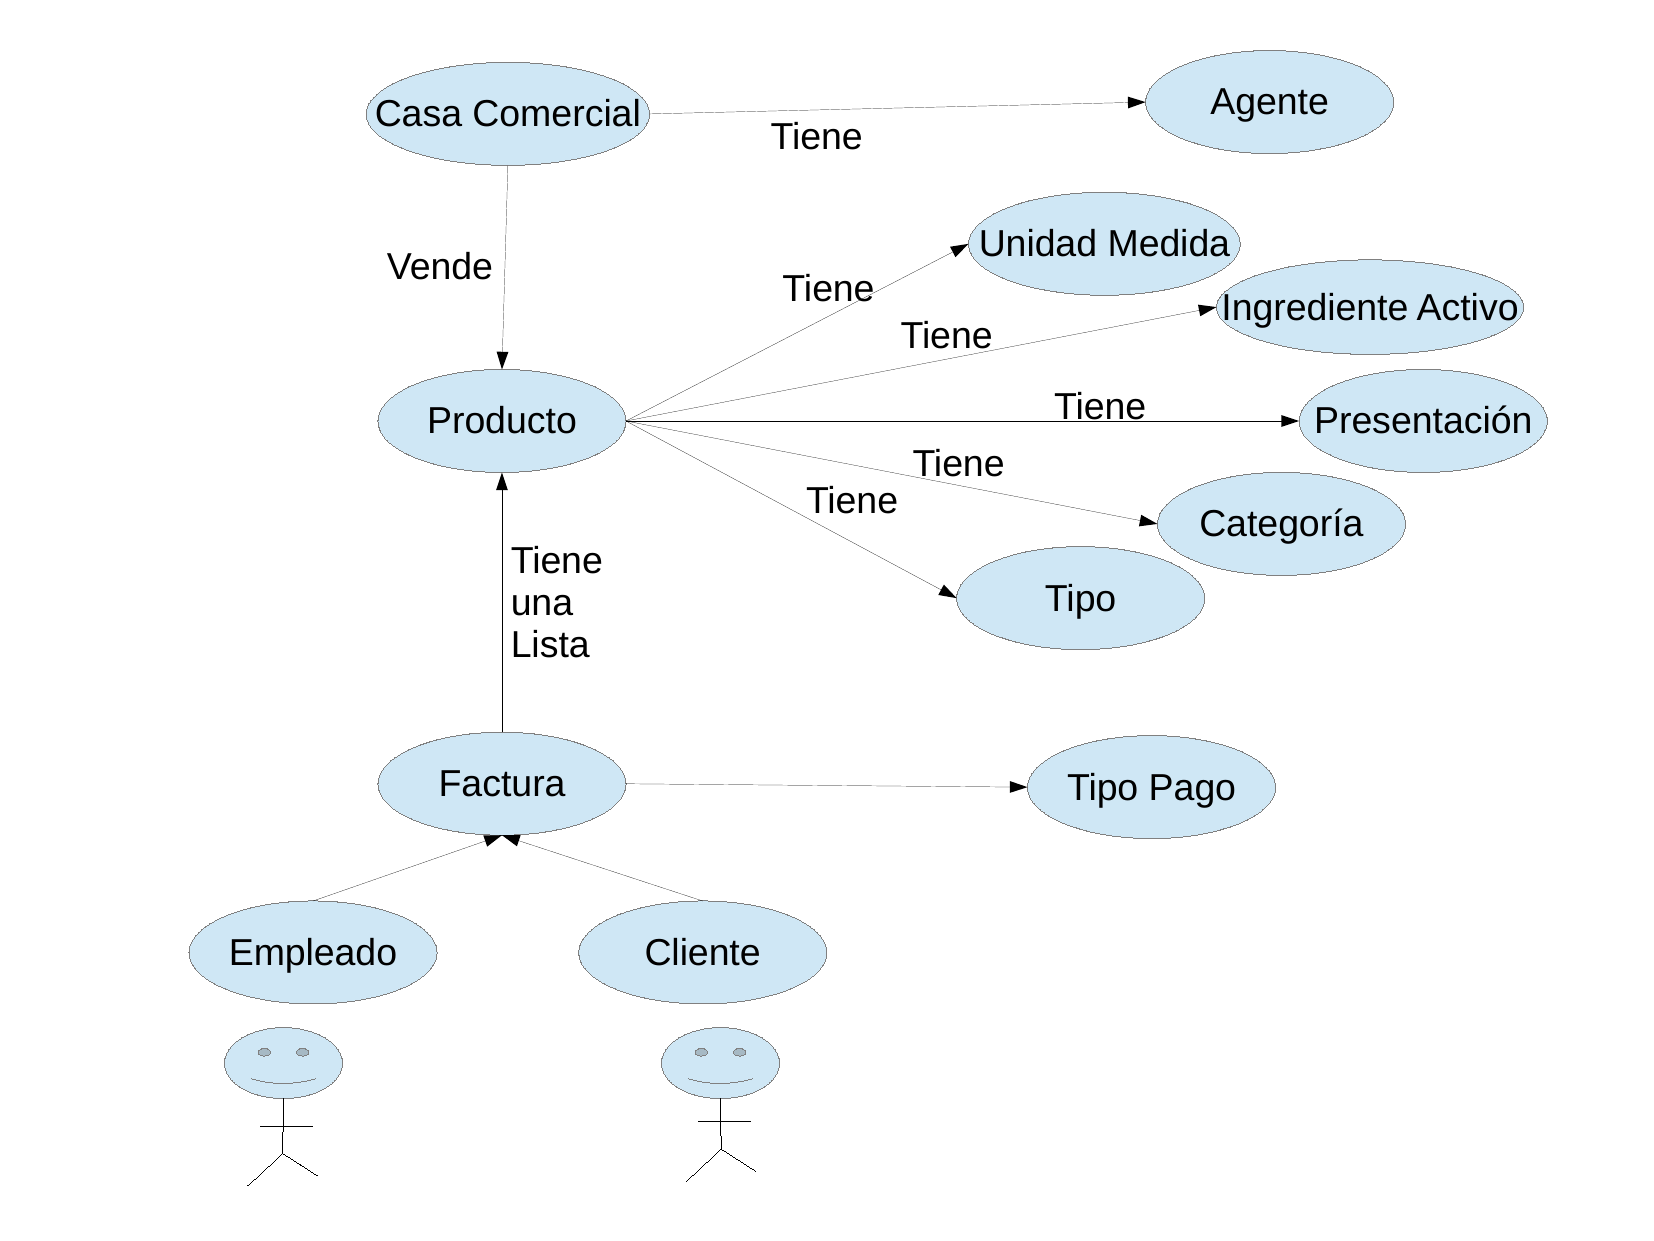

Agente
Casa Comercial
Tiene
Unidad Medida
Vende
Tiene
Ingrediente Activo
Tiene
Producto
Presentación
Tiene
Tiene
Tiene
Categoría
Tiene una Lista
Tipo
Factura
Tipo Pago
Empleado
Cliente